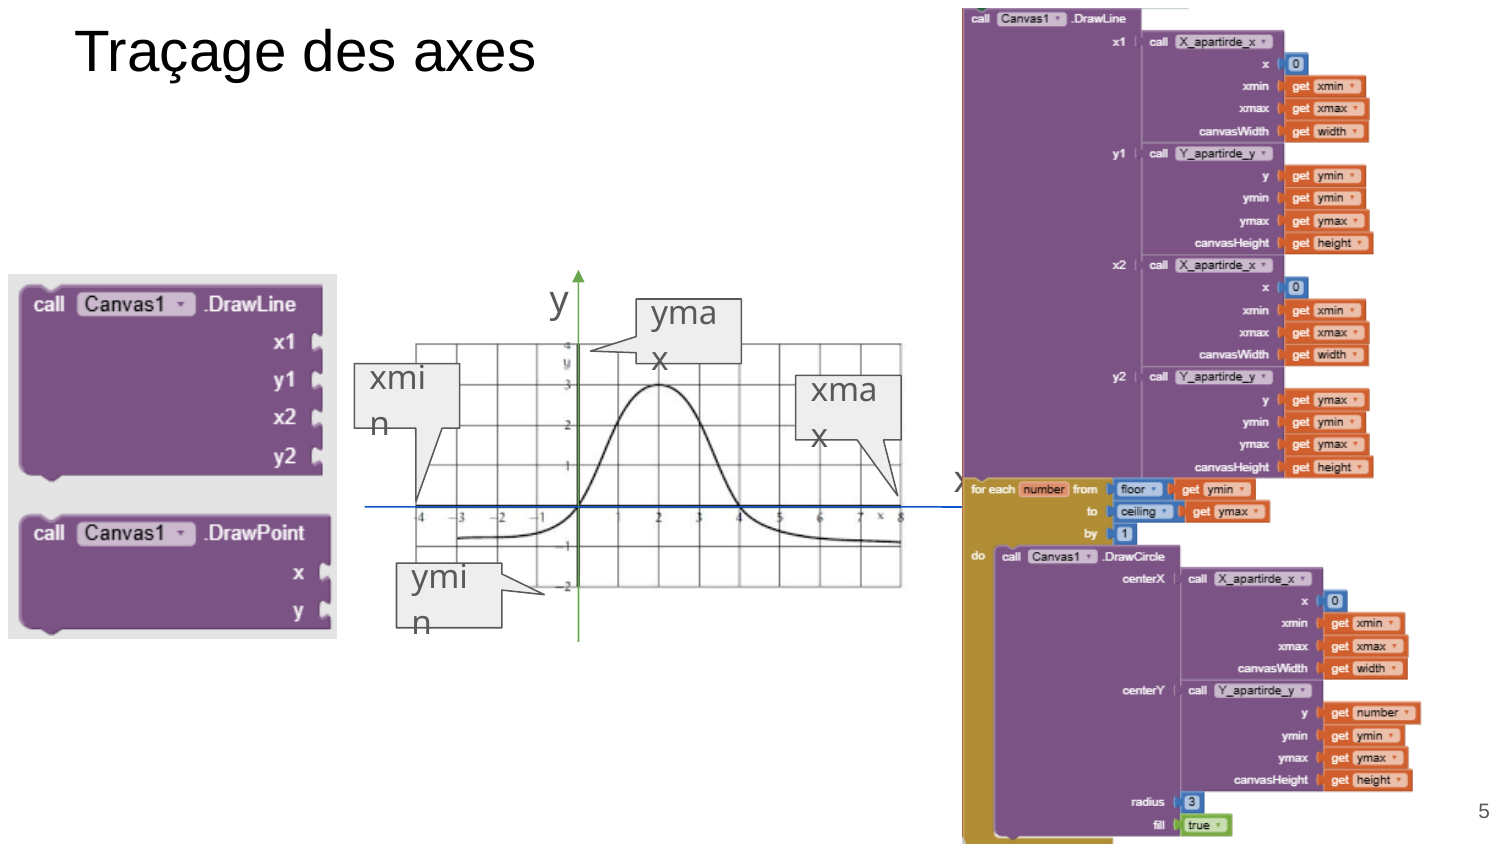

# Traçage des axes
y
ymax
xmin
xmax
x
ymin